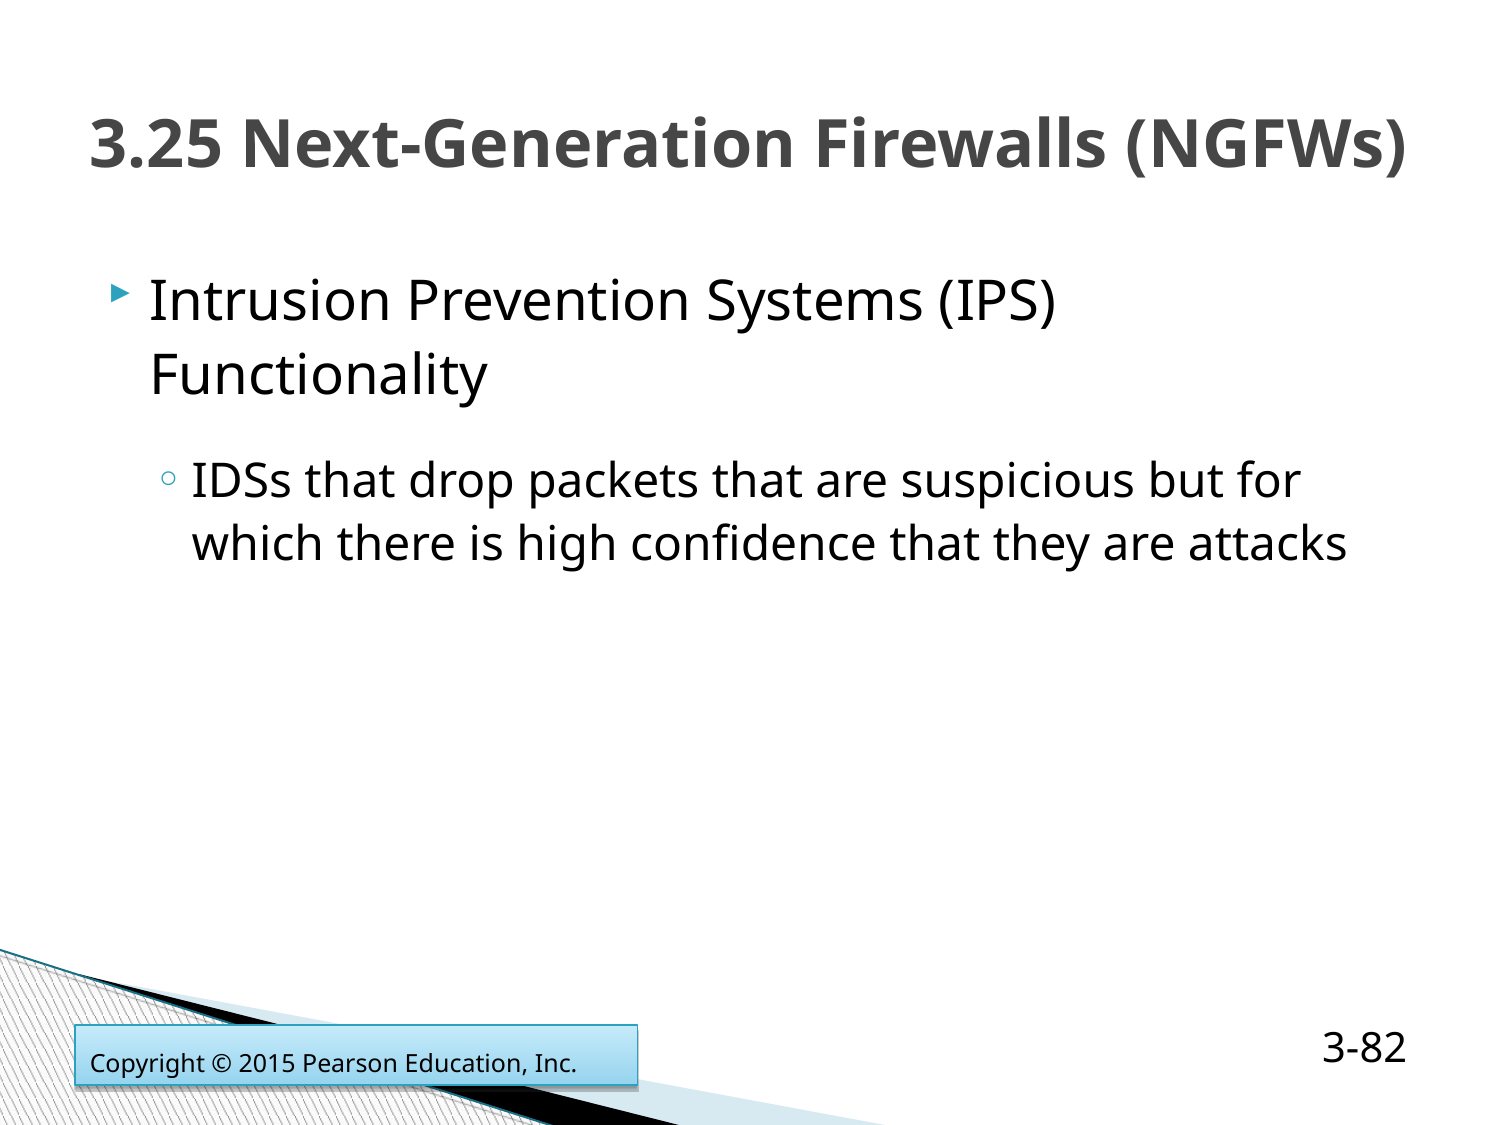

3.25 Next-Generation Firewalls (NGFWs)
# Intrusion Prevention Systems (IPS) Functionality
IDSs that drop packets that are suspicious but for which there is high confidence that they are attacks
Copyright © 2015 Pearson Education, Inc.